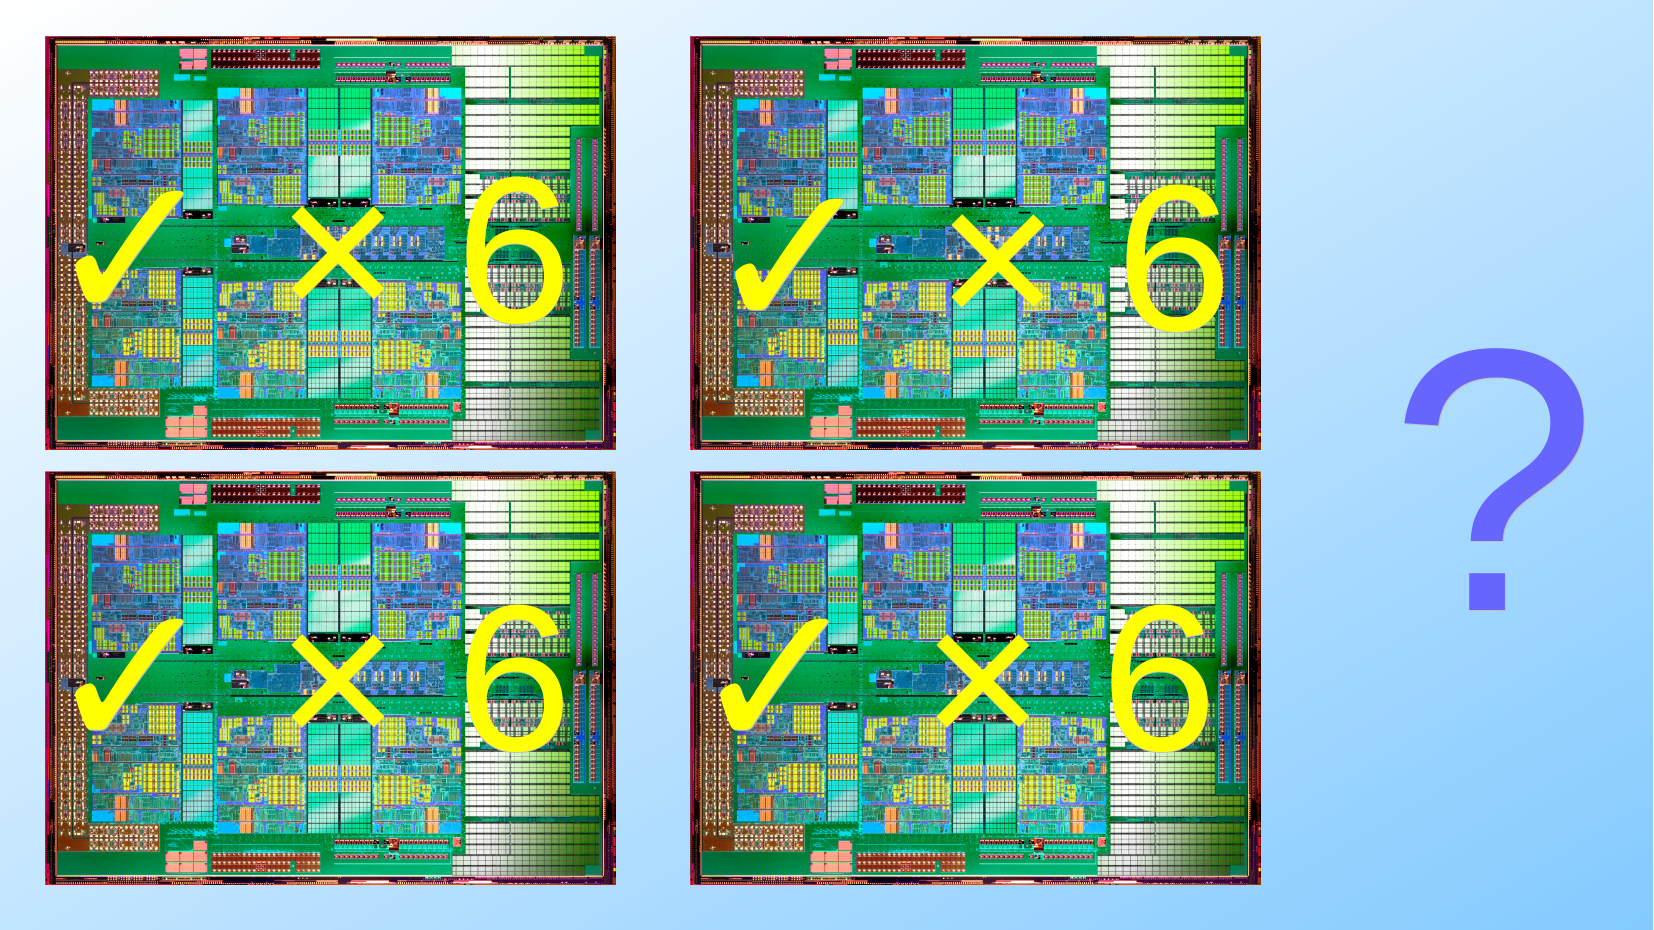

✓ × 6
✓ × 6
?
✓ × 6
✓ × 6